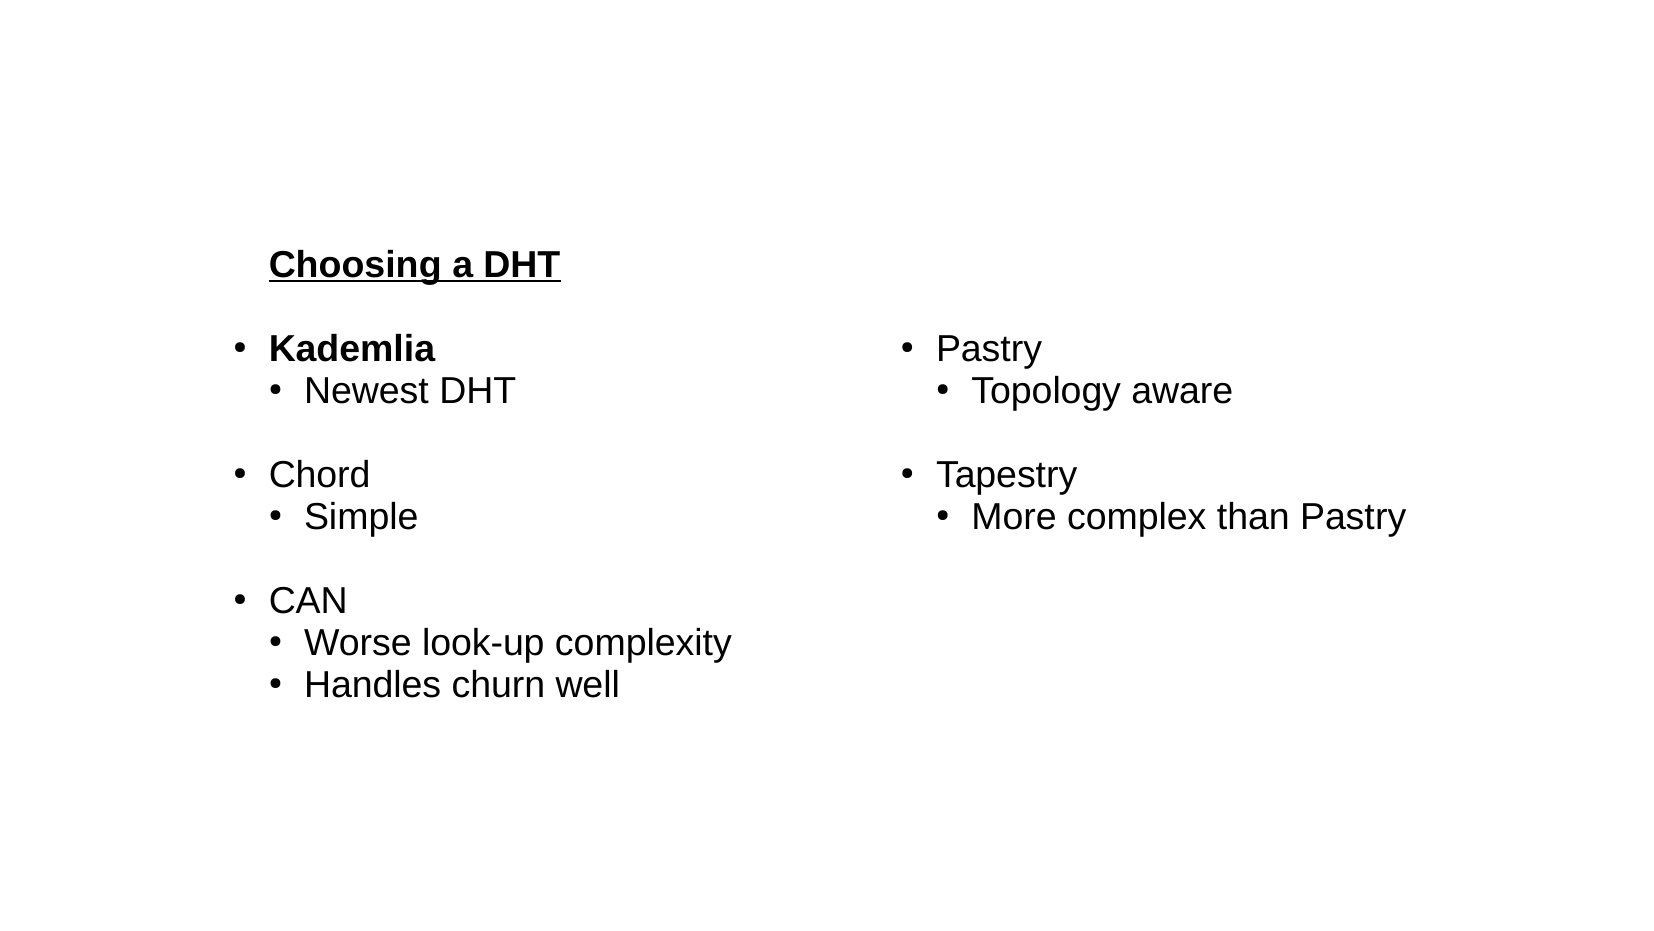

Choosing a DHT
Kademlia
Newest DHT
Chord
Simple
CAN
Worse look-up complexity
Handles churn well
Pastry
Topology aware
Tapestry
More complex than Pastry